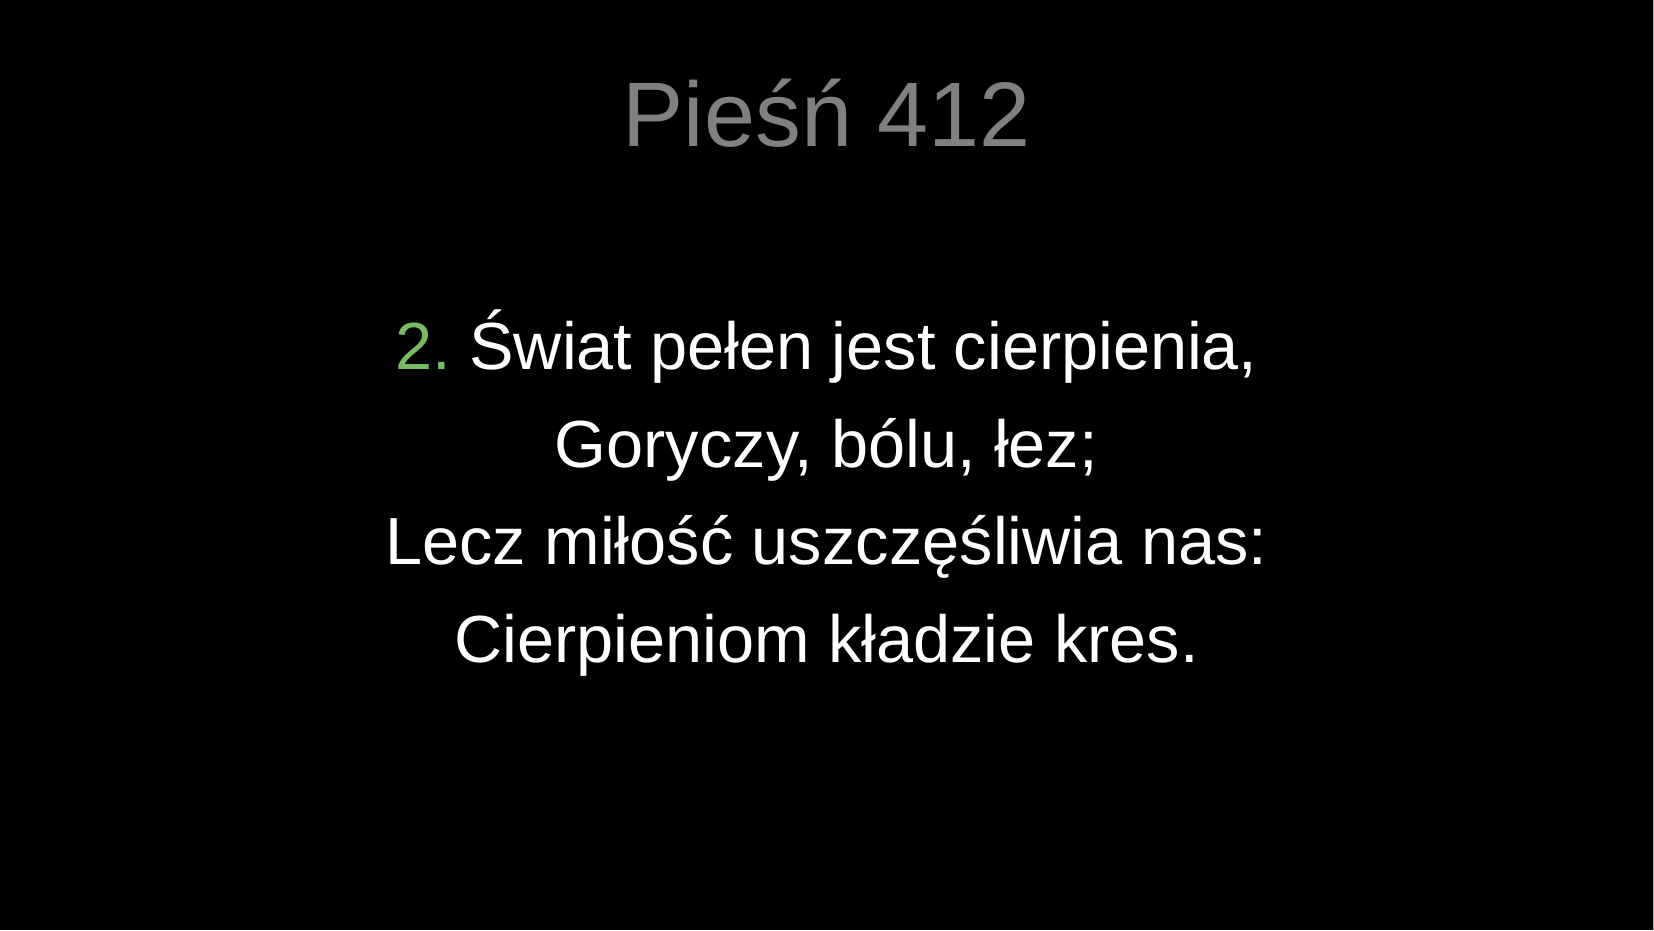

# Pieśń 412
2. Świat pełen jest cierpienia,
Goryczy, bólu, łez;
Lecz miłość uszczęśliwia nas:
Cierpieniom kładzie kres.